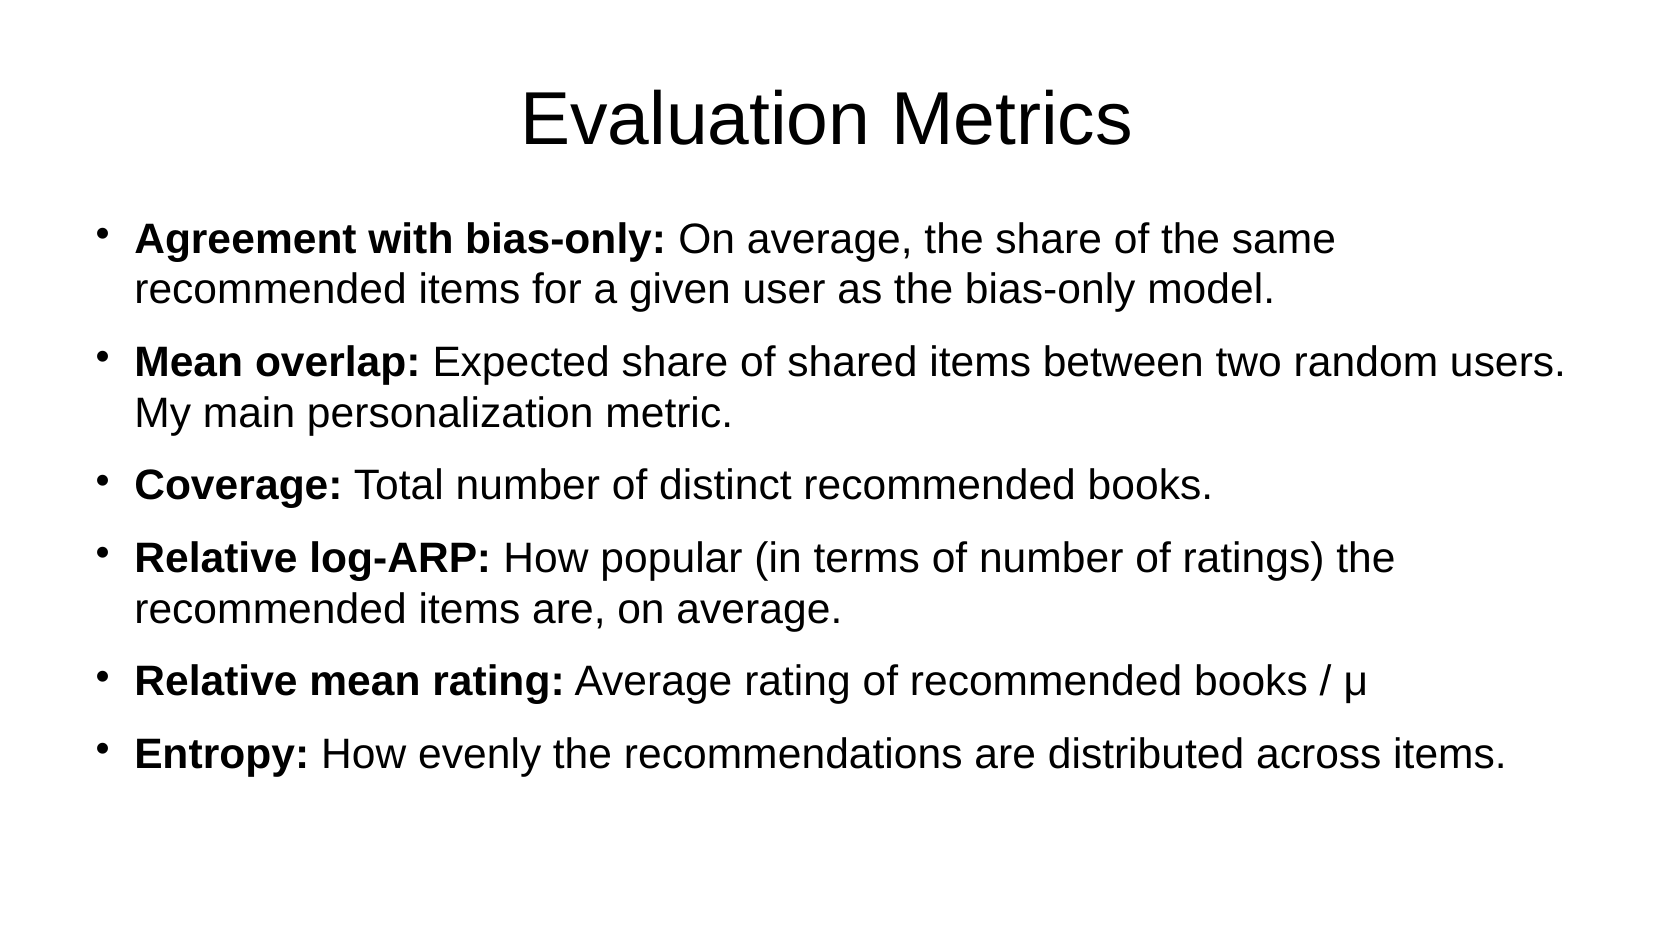

# Evaluation Metrics
Agreement with bias-only: On average, the share of the same recommended items for a given user as the bias-only model.
Mean overlap: Expected share of shared items between two random users. My main personalization metric.
Coverage: Total number of distinct recommended books.
Relative log-ARP: How popular (in terms of number of ratings) the recommended items are, on average.
Relative mean rating: Average rating of recommended books / μ
Entropy: How evenly the recommendations are distributed across items.